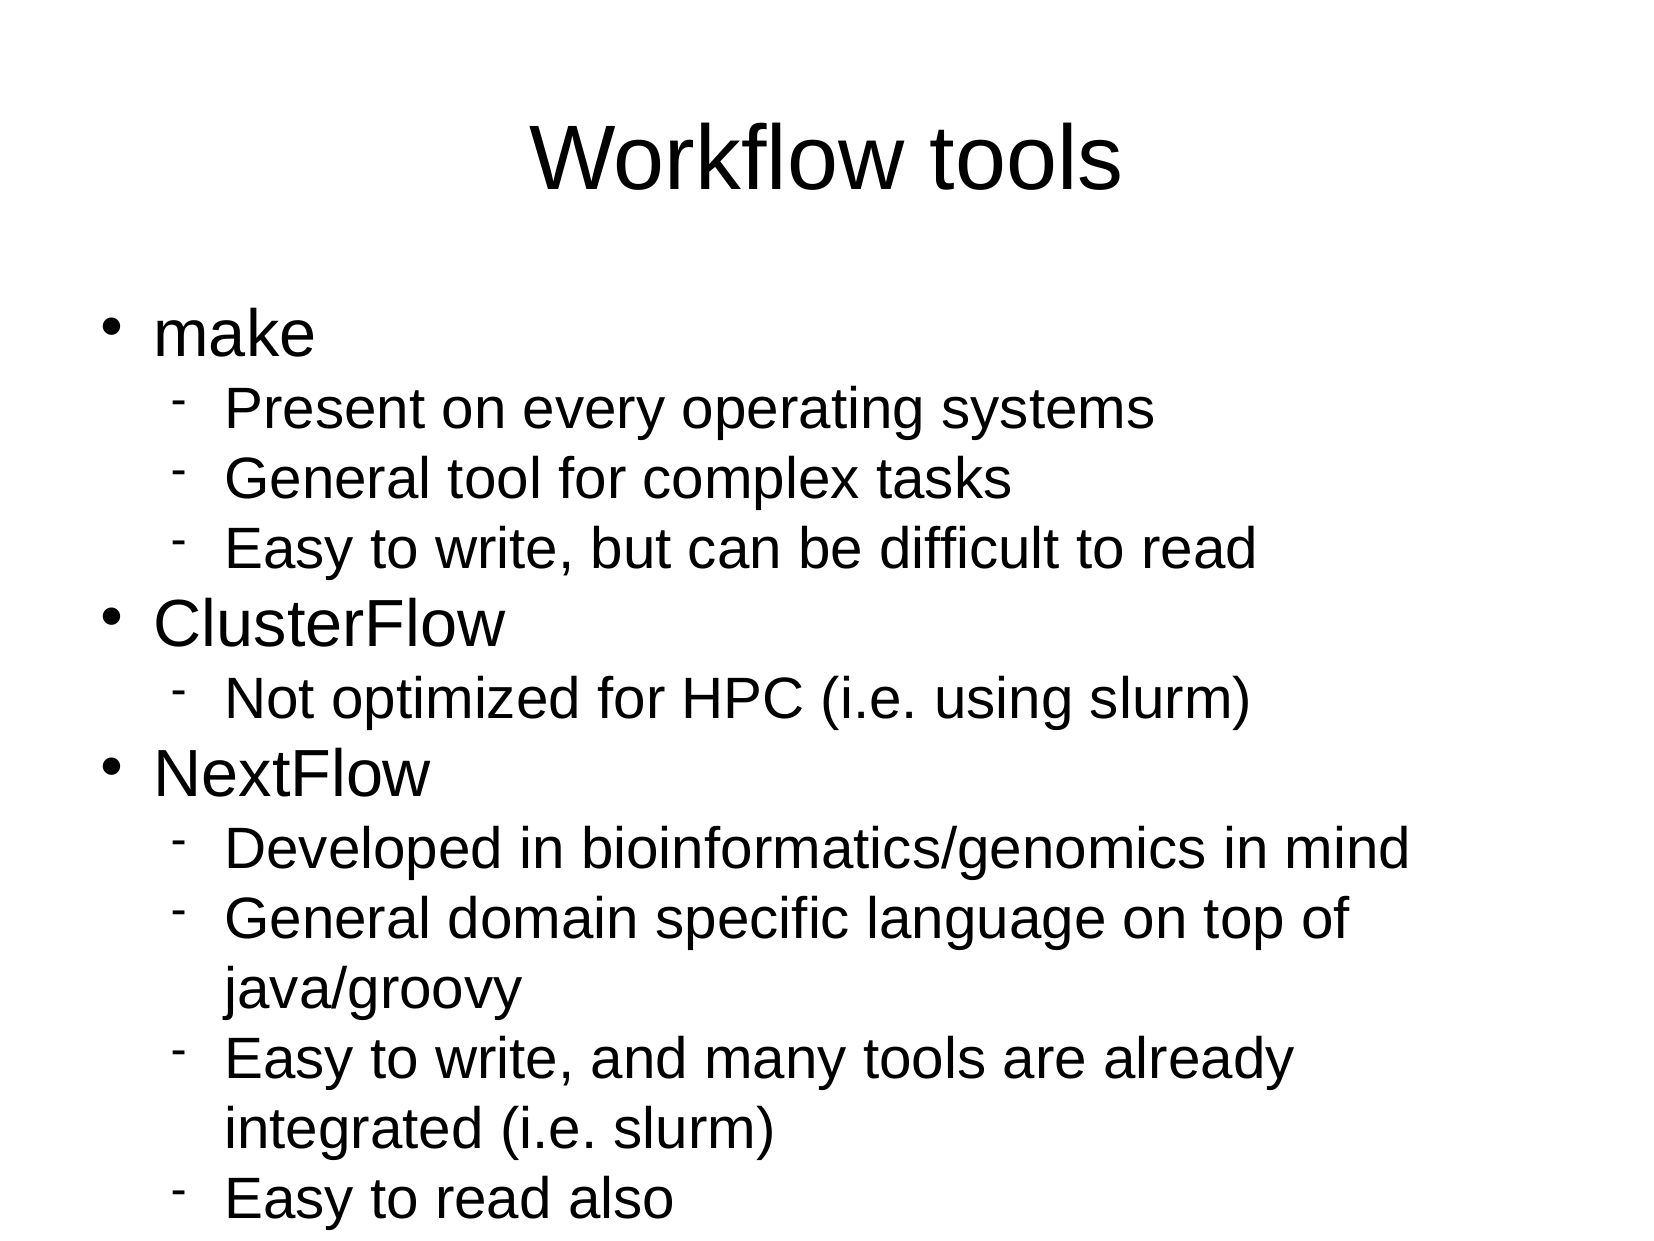

Workflow tools
make
Present on every operating systems
General tool for complex tasks
Easy to write, but can be difficult to read
ClusterFlow
Not optimized for HPC (i.e. using slurm)
NextFlow
Developed in bioinformatics/genomics in mind
General domain specific language on top of java/groovy
Easy to write, and many tools are already integrated (i.e. slurm)
Easy to read also